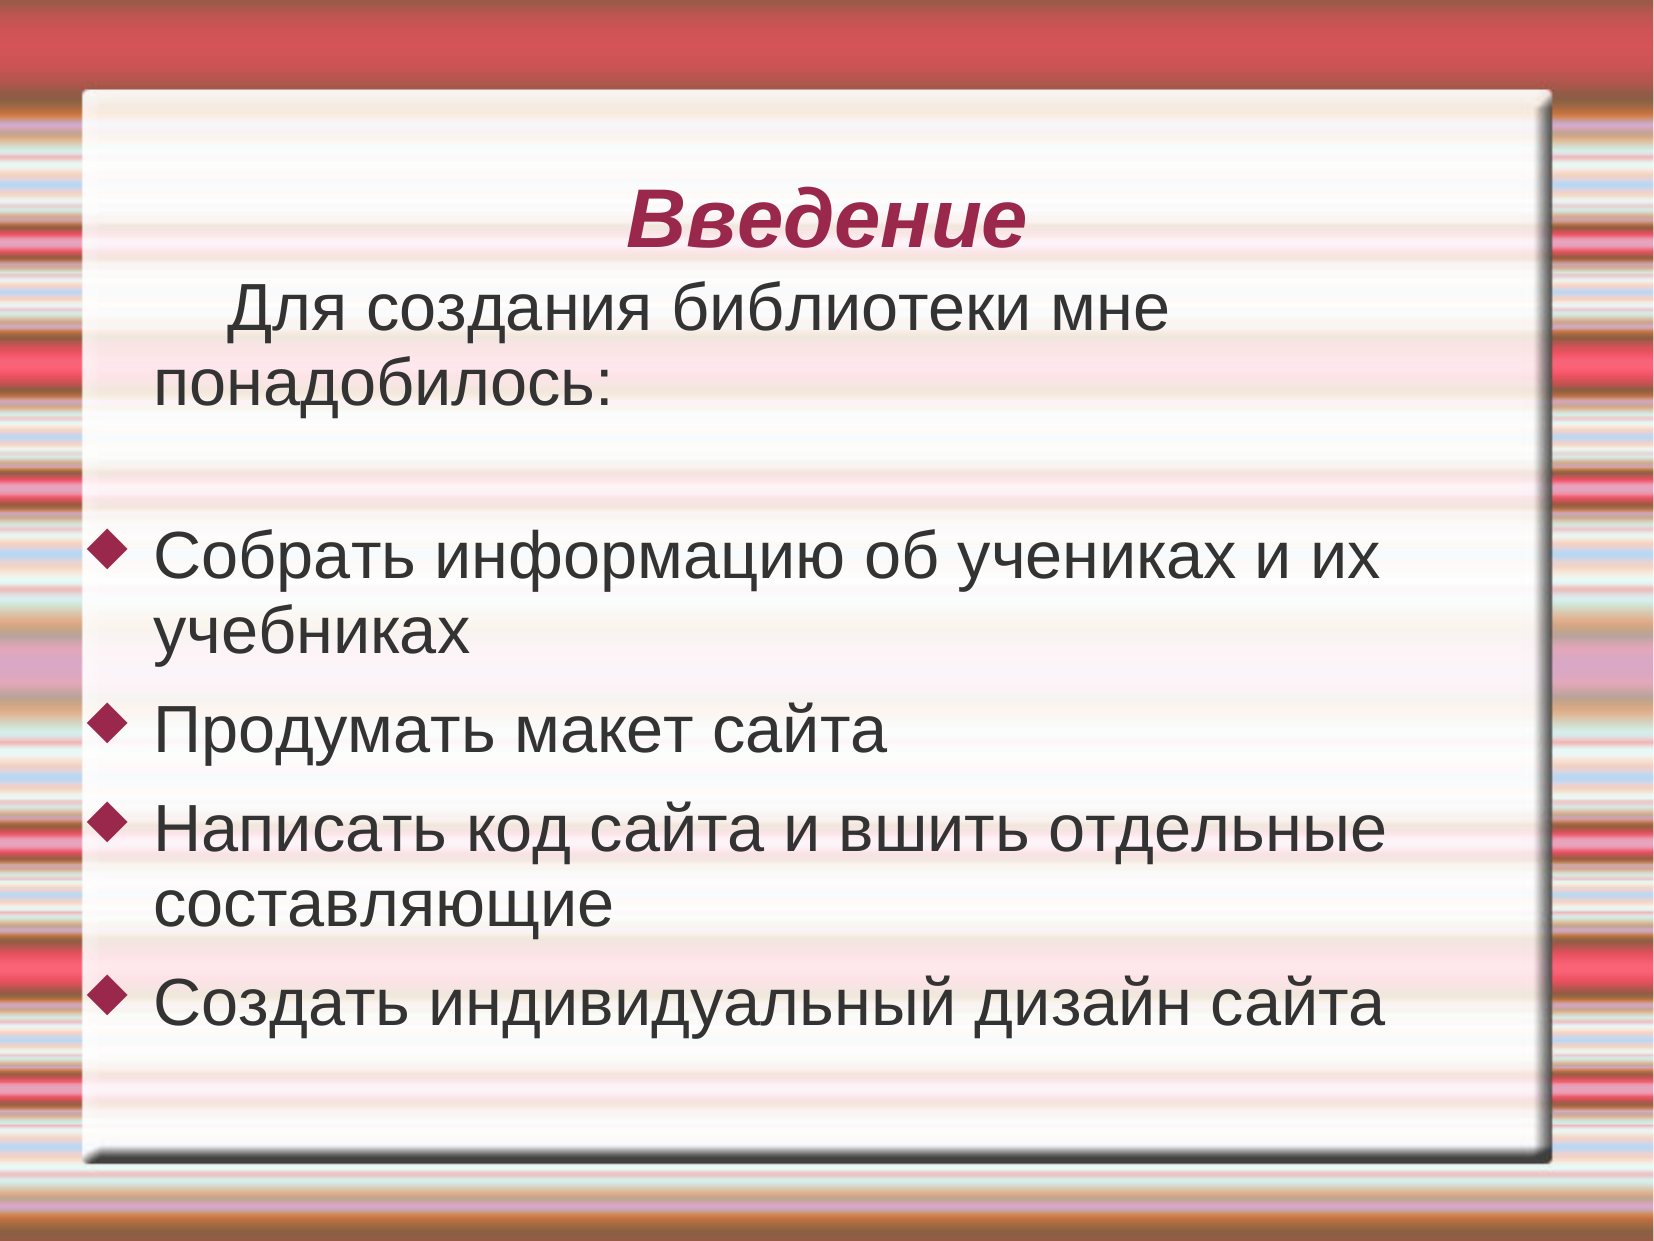

# Введение
 Для создания библиотеки мне
понадобилось:
Собрать информацию об учениках и их учебниках
Продумать макет сайта
Написать код сайта и вшить отдельные составляющие
Создать индивидуальный дизайн сайта